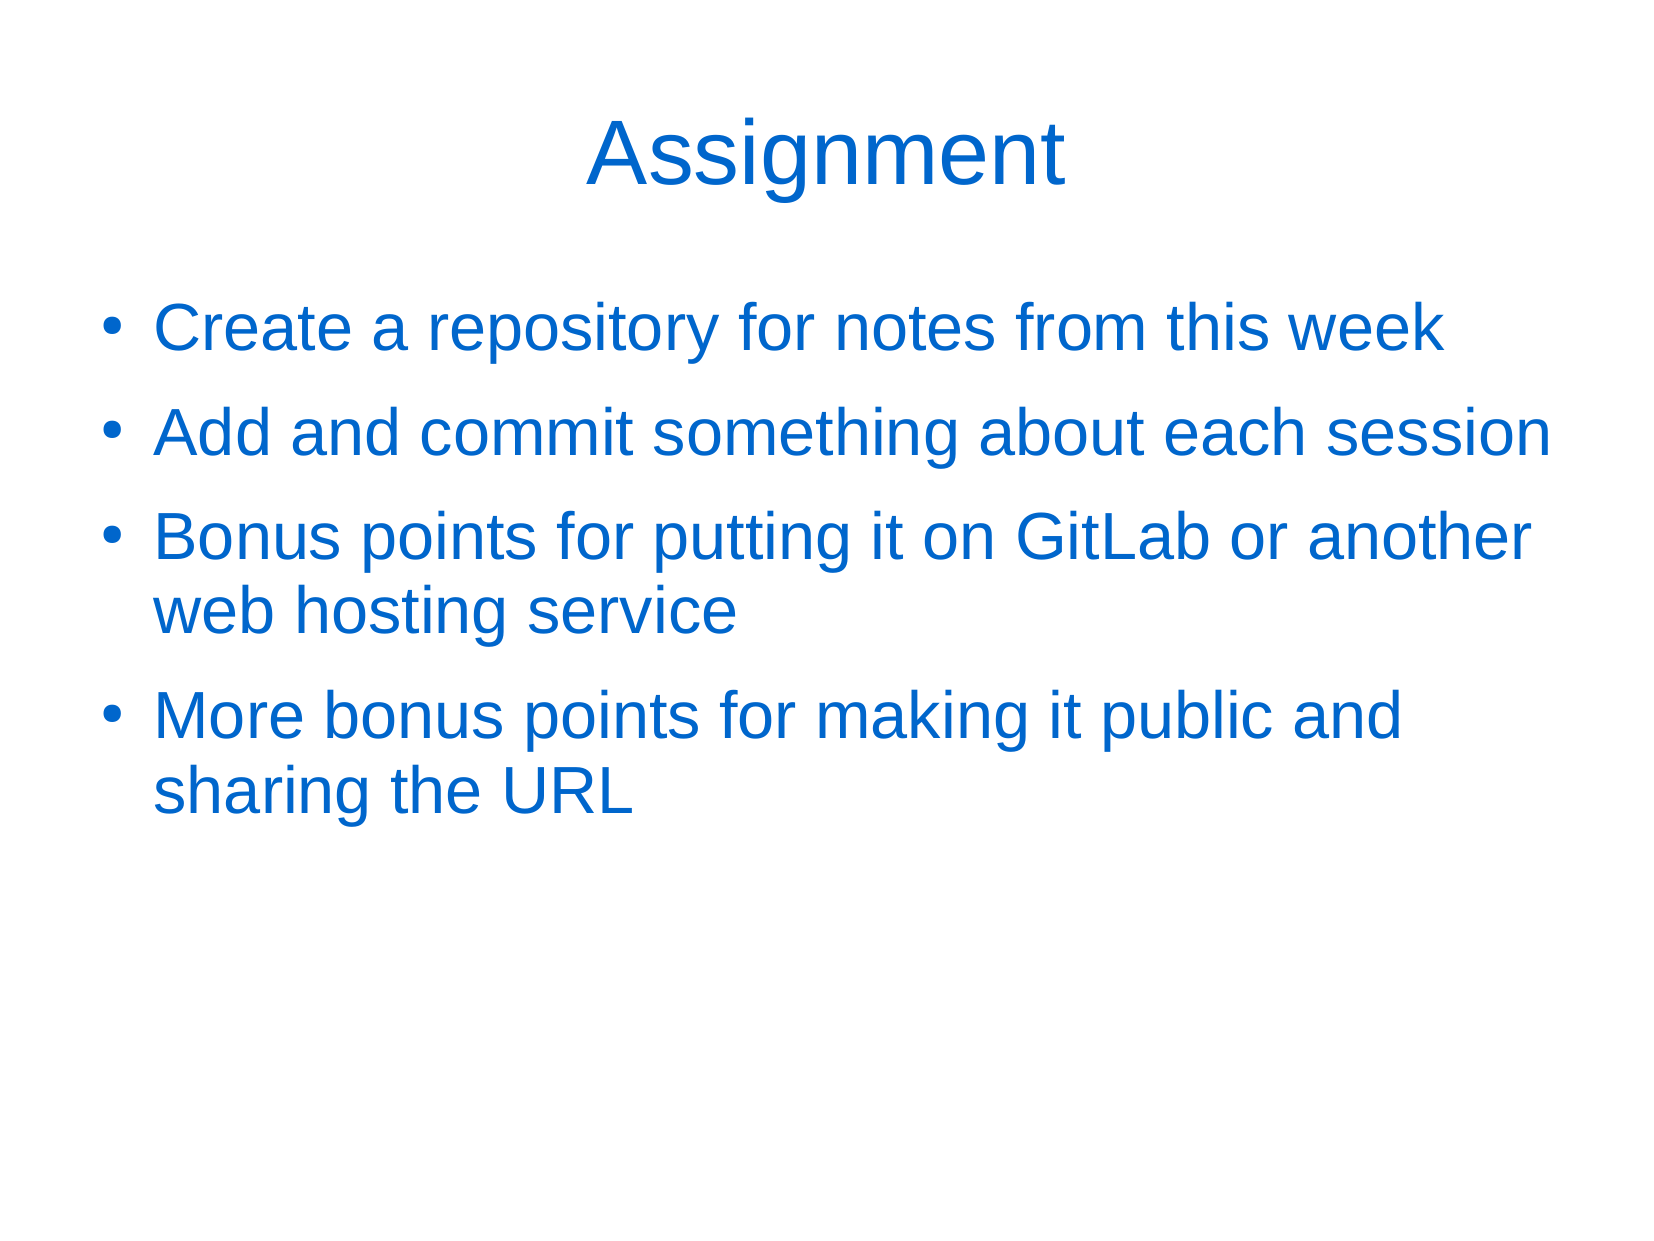

# Assignment
Create a repository for notes from this week
Add and commit something about each session
Bonus points for putting it on GitLab or another web hosting service
More bonus points for making it public and sharing the URL